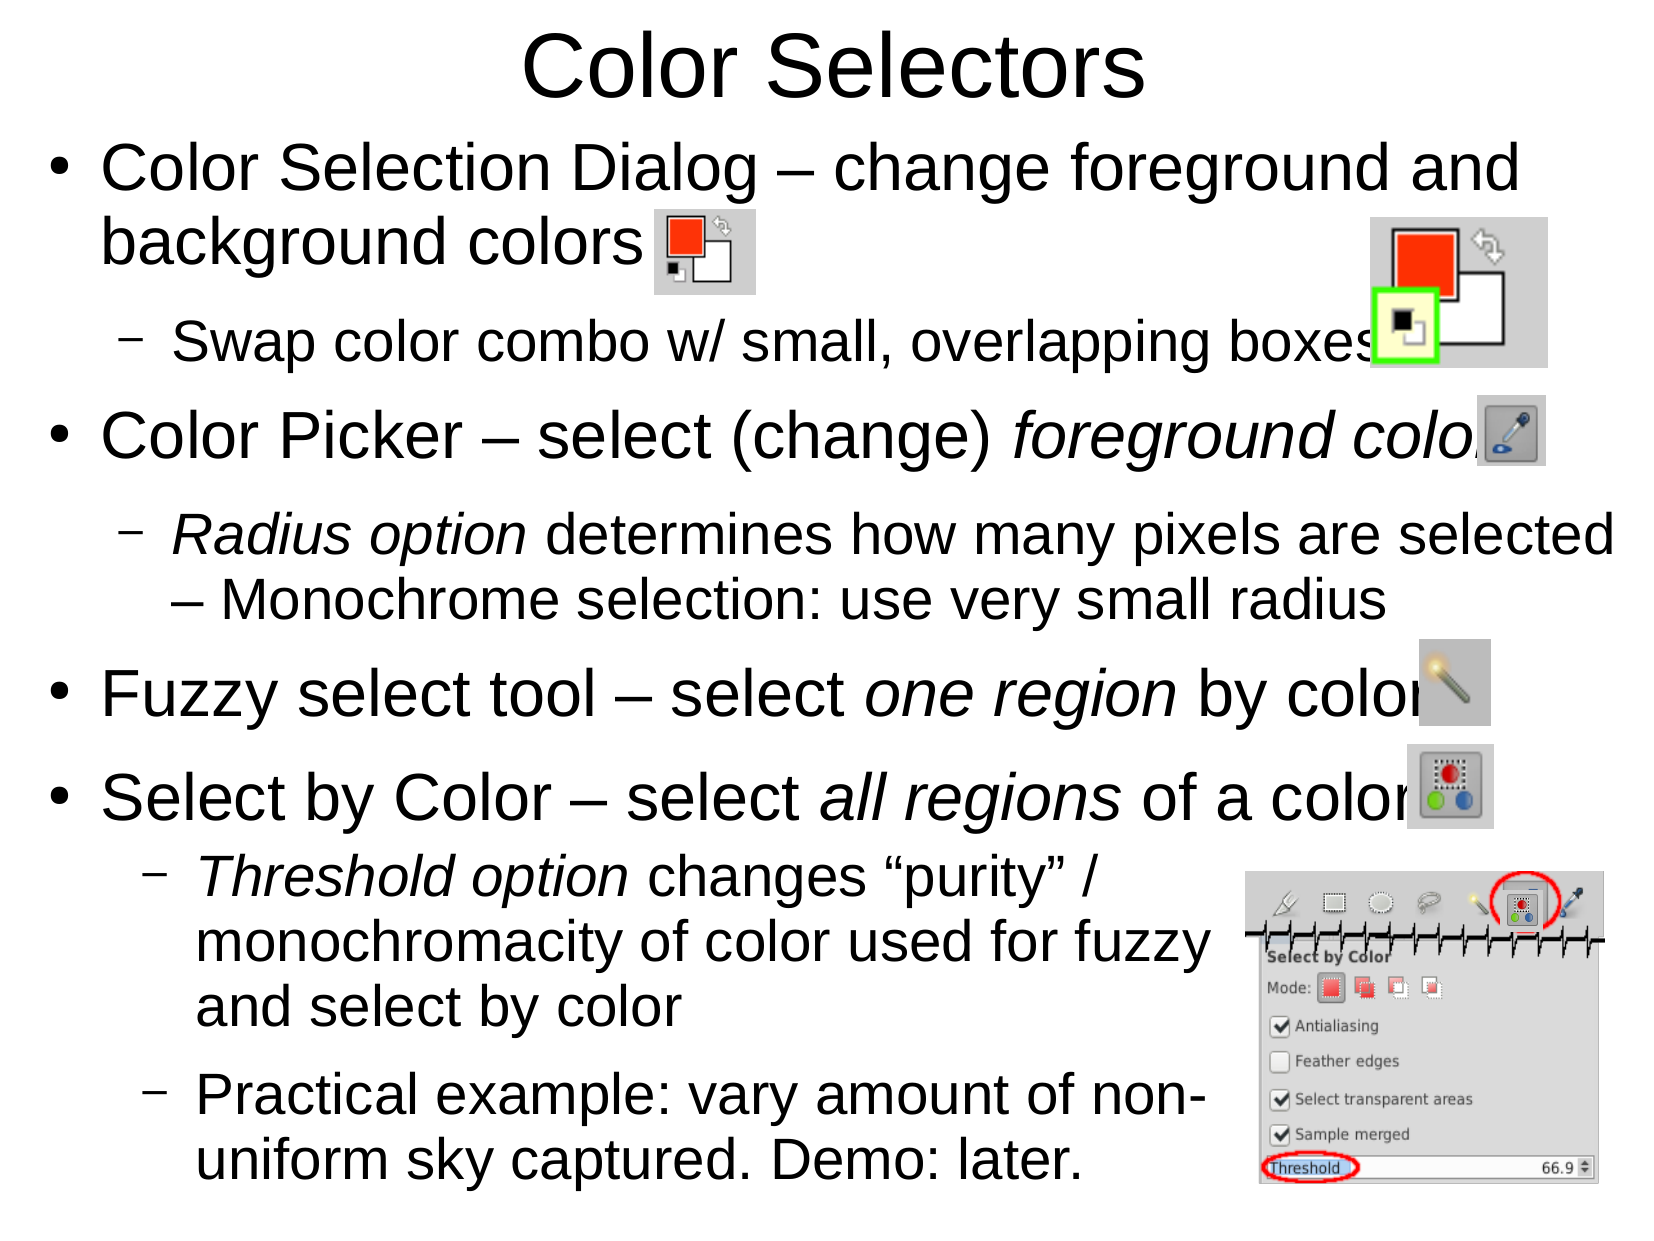

# Color Selectors
Color Selection Dialog – change foreground and background colors
Swap color combo w/ small, overlapping boxes
Color Picker – select (change) foreground color
Radius option determines how many pixels are selected – Monochrome selection: use very small radius
Fuzzy select tool – select one region by color
Select by Color – select all regions of a color
Threshold option changes “purity” / monochromacity of color used for fuzzy and select by color
Practical example: vary amount of non-uniform sky captured. Demo: later.
22